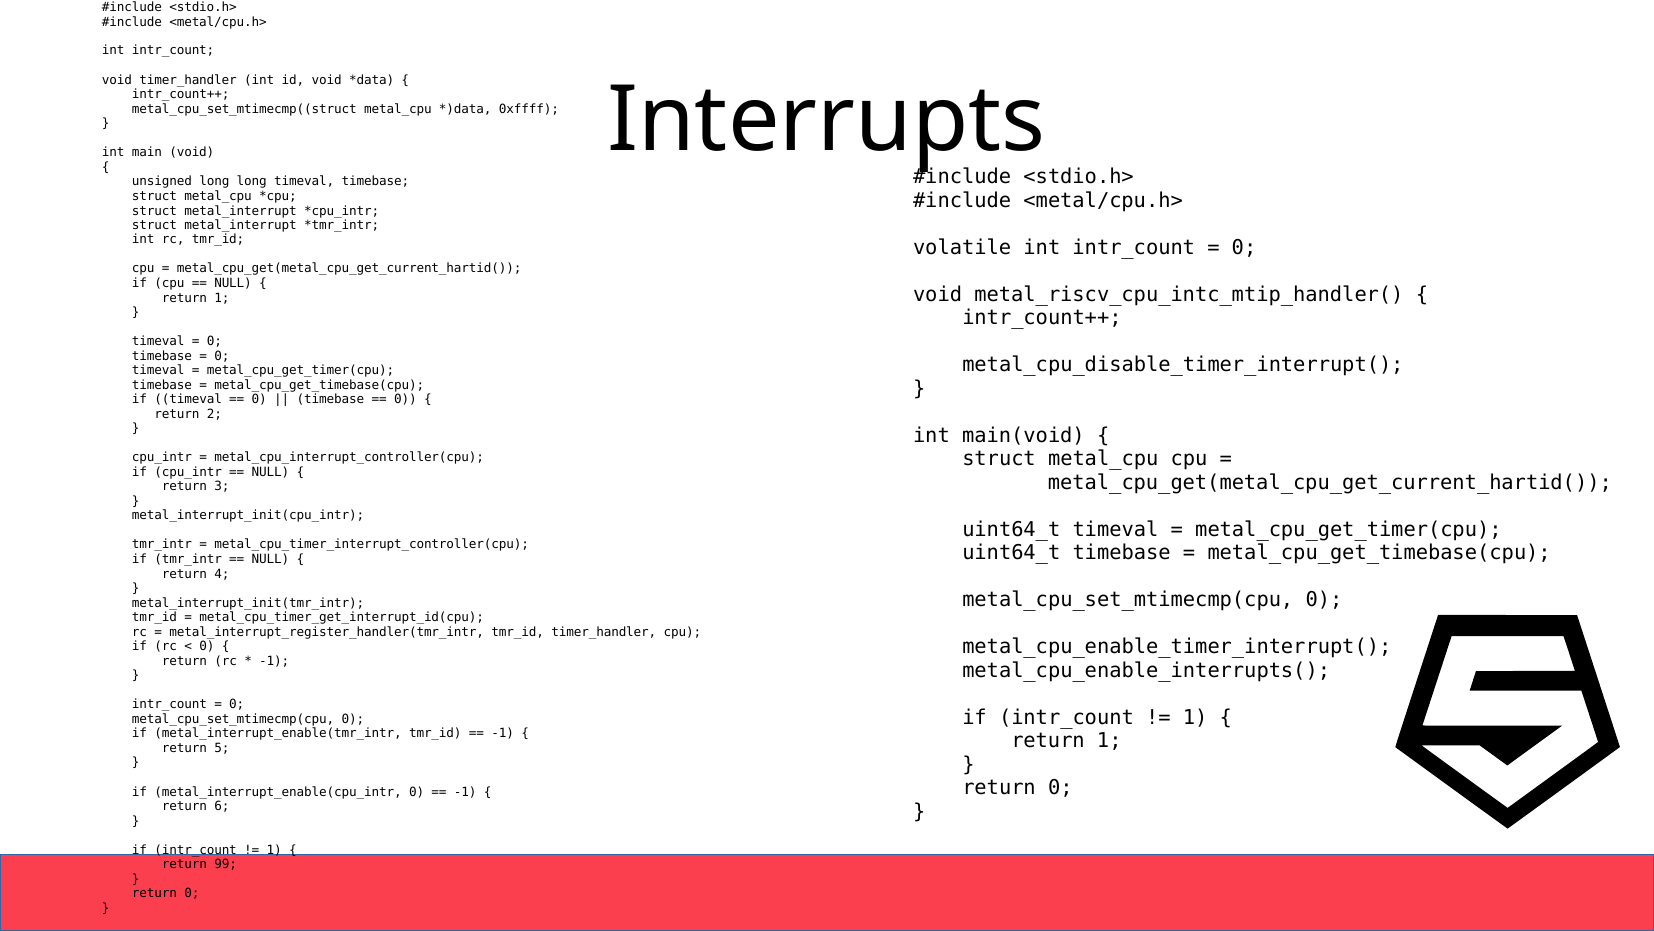

#include <stdio.h>
#include <metal/cpu.h>
int intr_count;
void timer_handler (int id, void *data) {
 intr_count++;
 metal_cpu_set_mtimecmp((struct metal_cpu *)data, 0xffff);
}
int main (void)
{
 unsigned long long timeval, timebase;
 struct metal_cpu *cpu;
 struct metal_interrupt *cpu_intr;
 struct metal_interrupt *tmr_intr;
 int rc, tmr_id;
 cpu = metal_cpu_get(metal_cpu_get_current_hartid());
 if (cpu == NULL) {
 return 1;
 }
 timeval = 0;
 timebase = 0;
 timeval = metal_cpu_get_timer(cpu);
 timebase = metal_cpu_get_timebase(cpu);
 if ((timeval == 0) || (timebase == 0)) {
 return 2;
 }
 cpu_intr = metal_cpu_interrupt_controller(cpu);
 if (cpu_intr == NULL) {
 return 3;
 }
 metal_interrupt_init(cpu_intr);
 tmr_intr = metal_cpu_timer_interrupt_controller(cpu);
 if (tmr_intr == NULL) {
 return 4;
 }
 metal_interrupt_init(tmr_intr);
 tmr_id = metal_cpu_timer_get_interrupt_id(cpu);
 rc = metal_interrupt_register_handler(tmr_intr, tmr_id, timer_handler, cpu);
 if (rc < 0) {
 return (rc * -1);
 }
 intr_count = 0;
 metal_cpu_set_mtimecmp(cpu, 0);
 if (metal_interrupt_enable(tmr_intr, tmr_id) == -1) {
 return 5;
 }
 if (metal_interrupt_enable(cpu_intr, 0) == -1) {
 return 6;
 }
 if (intr_count != 1) {
 return 99;
 }
 return 0;
}
# Interrupts
#include <stdio.h>
#include <metal/cpu.h>
volatile int intr_count = 0;
void metal_riscv_cpu_intc_mtip_handler() {
 intr_count++;
 metal_cpu_disable_timer_interrupt();
}
int main(void) {
 struct metal_cpu cpu =
 metal_cpu_get(metal_cpu_get_current_hartid());
 uint64_t timeval = metal_cpu_get_timer(cpu);
 uint64_t timebase = metal_cpu_get_timebase(cpu);
 metal_cpu_set_mtimecmp(cpu, 0);
 metal_cpu_enable_timer_interrupt();
 metal_cpu_enable_interrupts();
 if (intr_count != 1) {
 return 1;
 }
 return 0;
}